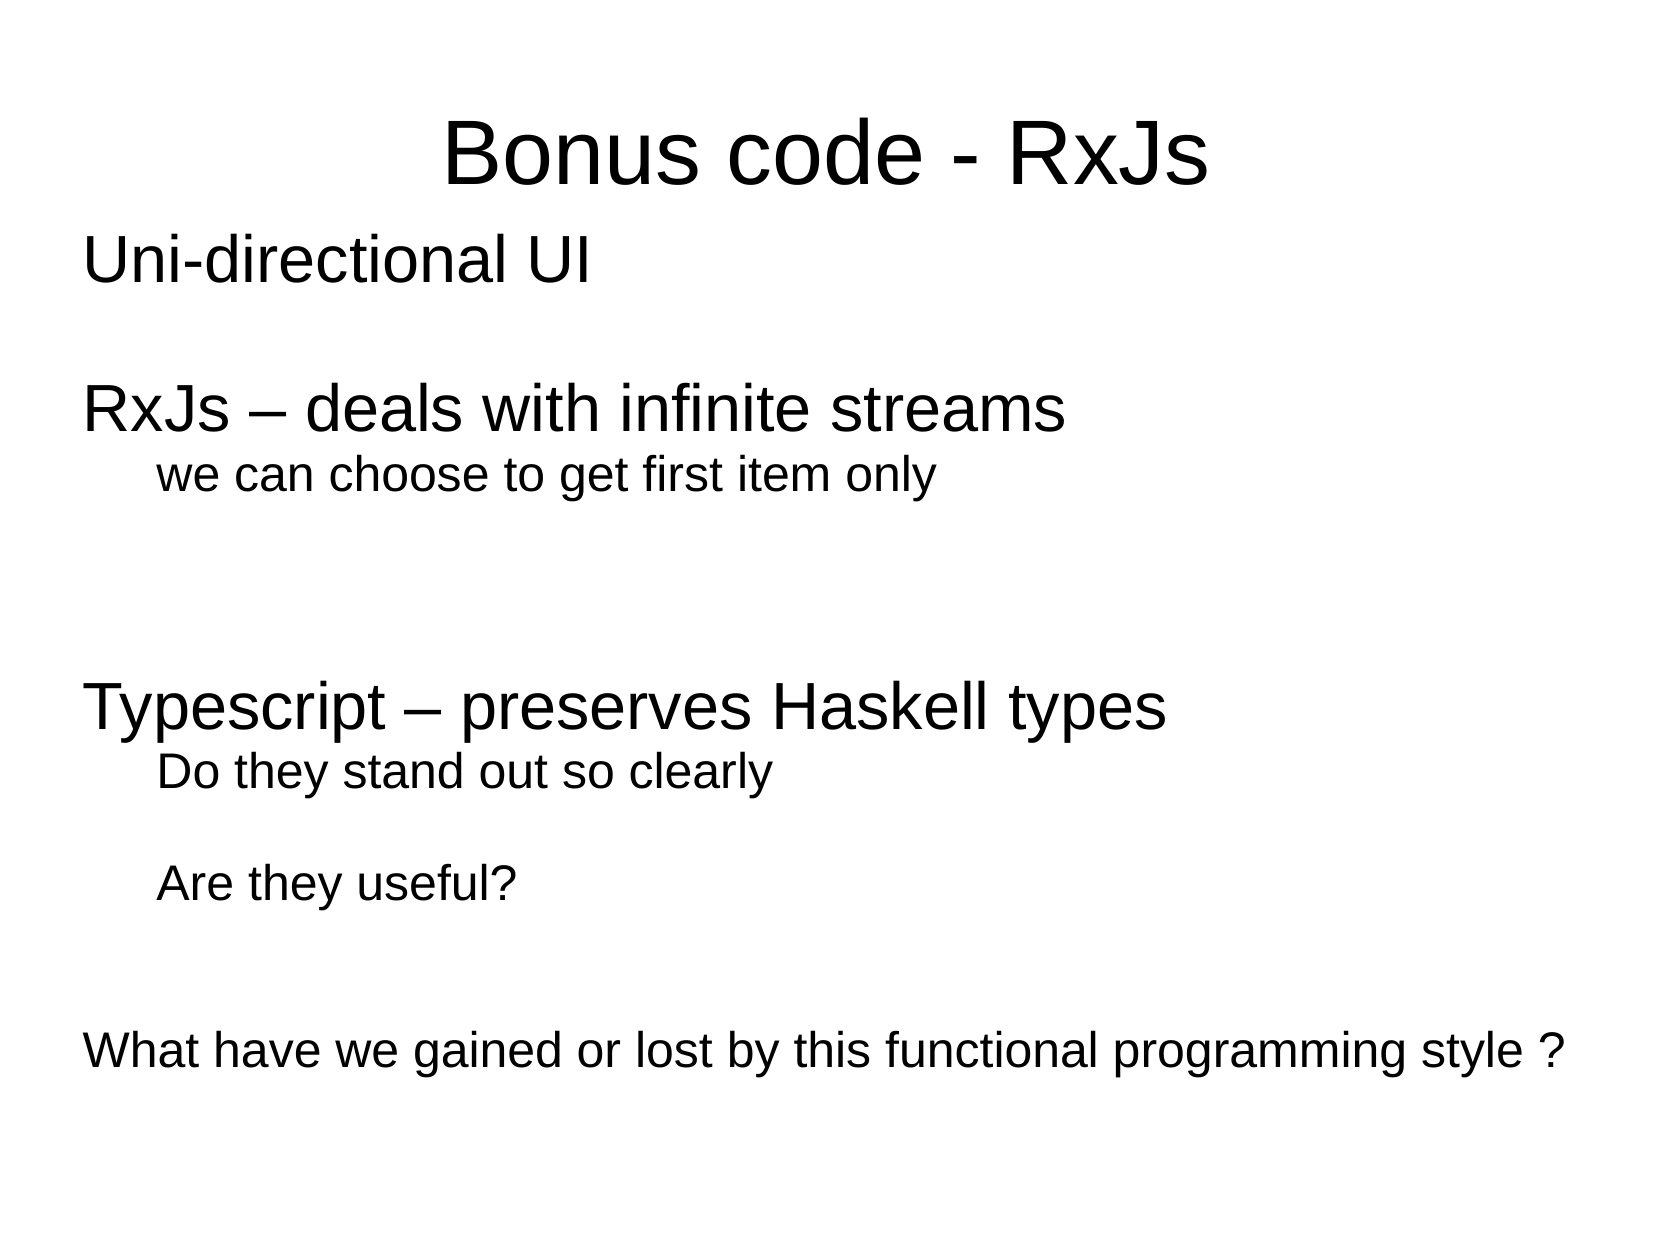

# Bonus code - RxJs
Uni-directional UI
RxJs – deals with infinite streams
	we can choose to get first item only
Typescript – preserves Haskell types
	Do they stand out so clearly
	Are they useful?
What have we gained or lost by this functional programming style ?